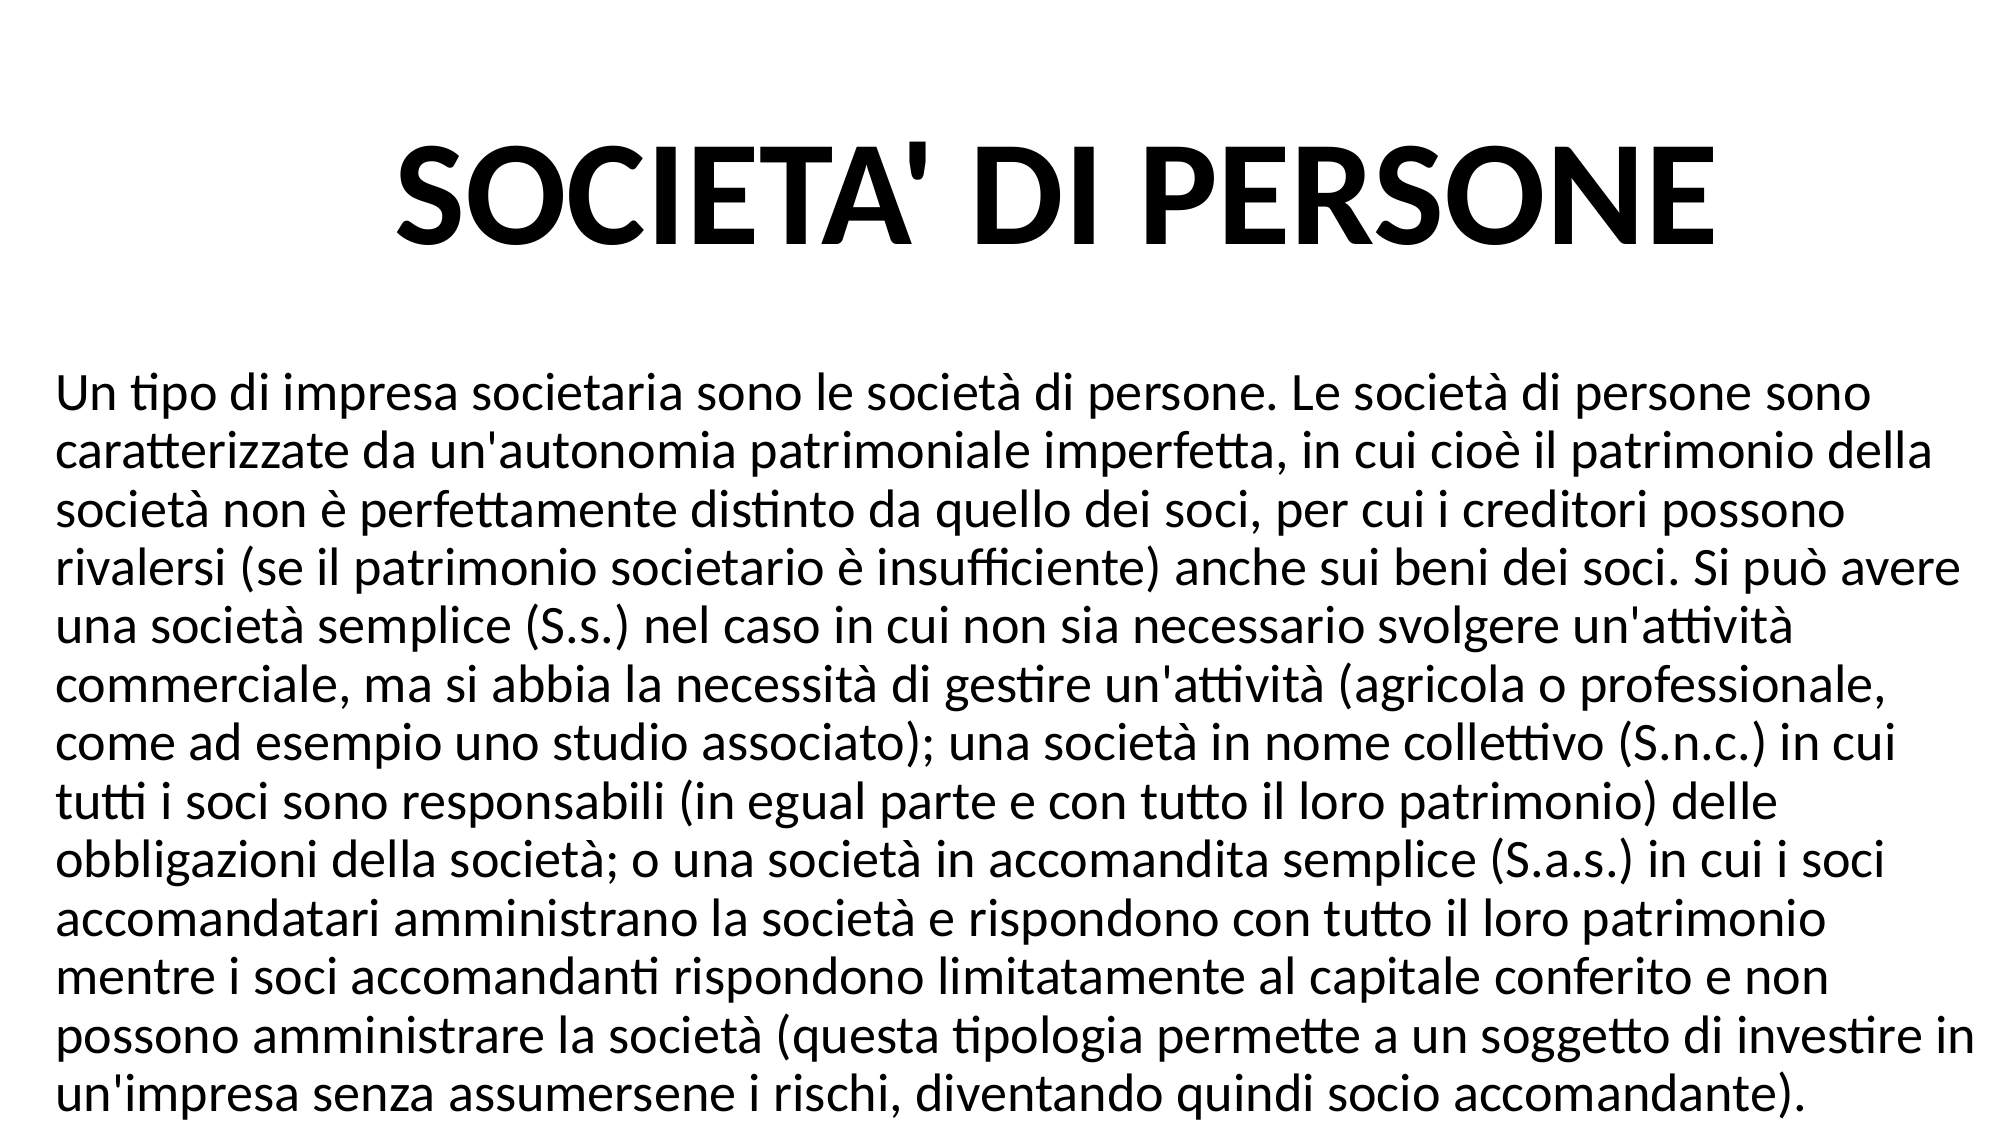

# SOCIETA' DI PERSONE
Un tipo di impresa societaria sono le società di persone. Le società di persone sono caratterizzate da un'autonomia patrimoniale imperfetta, in cui cioè il patrimonio della società non è perfettamente distinto da quello dei soci, per cui i creditori possono rivalersi (se il patrimonio societario è insufficiente) anche sui beni dei soci. Si può avere una società semplice (S.s.) nel caso in cui non sia necessario svolgere un'attività commerciale, ma si abbia la necessità di gestire un'attività (agricola o professionale, come ad esempio uno studio associato); una società in nome collettivo (S.n.c.) in cui tutti i soci sono responsabili (in egual parte e con tutto il loro patrimonio) delle obbligazioni della società; o una società in accomandita semplice (S.a.s.) in cui i soci accomandatari amministrano la società e rispondono con tutto il loro patrimonio mentre i soci accomandanti rispondono limitatamente al capitale conferito e non possono amministrare la società (questa tipologia permette a un soggetto di investire in un'impresa senza assumersene i rischi, diventando quindi socio accomandante).